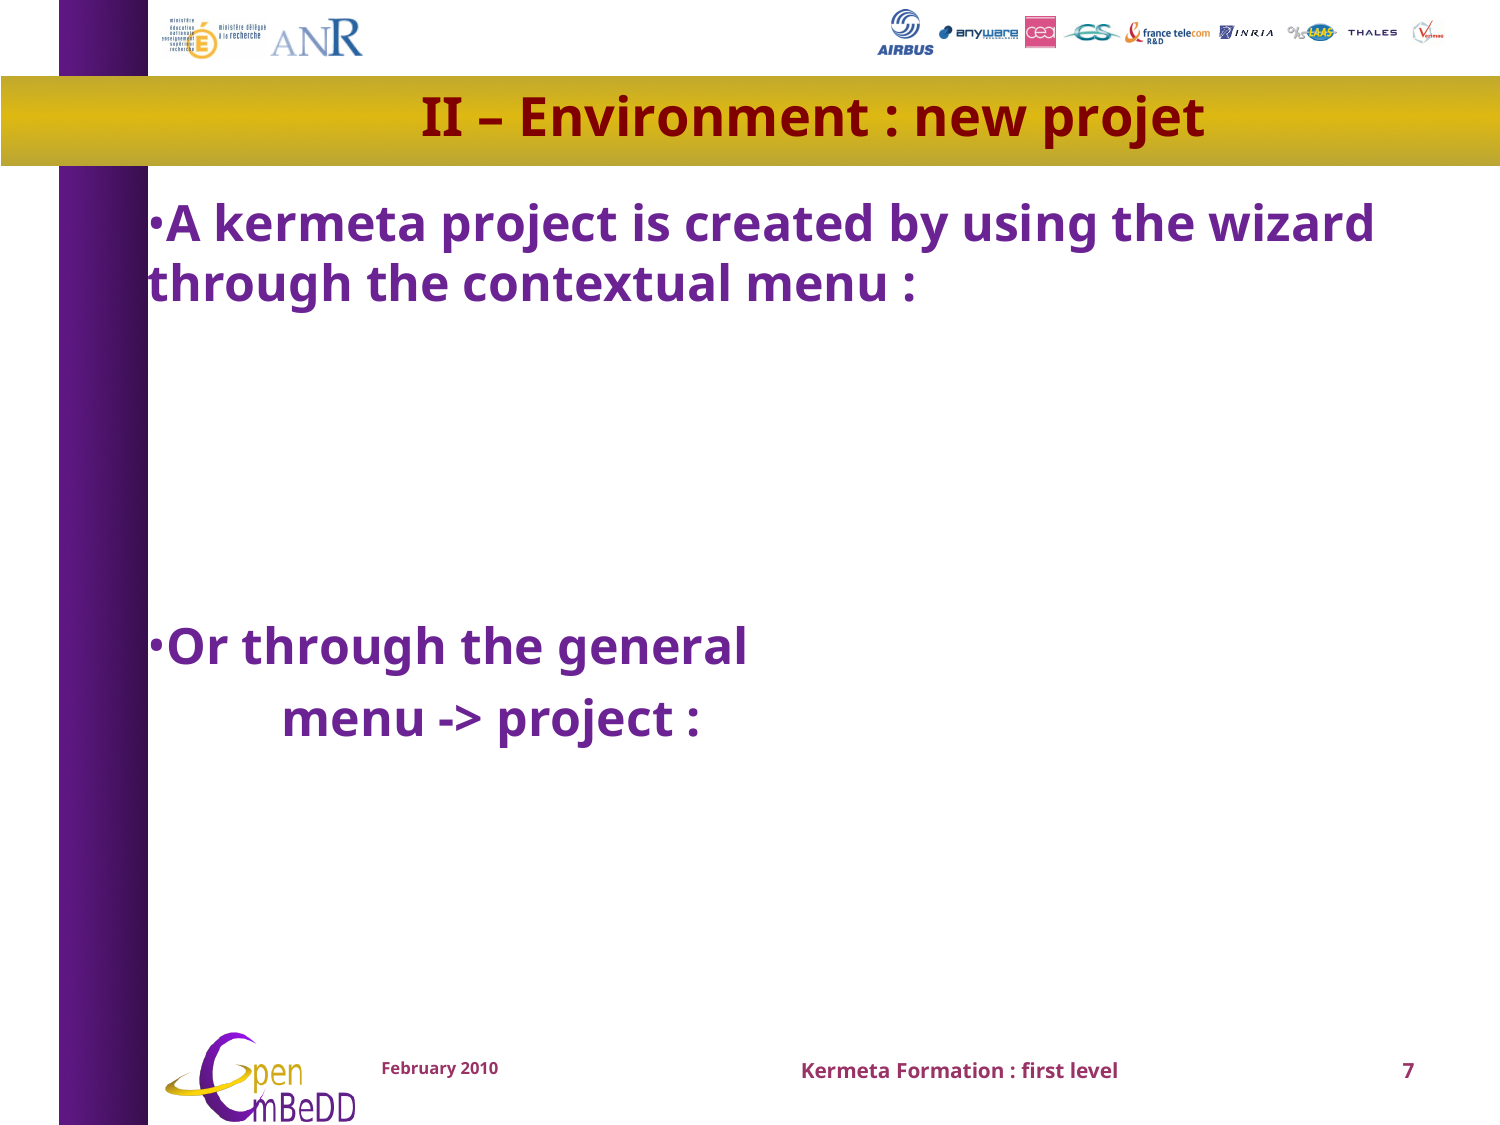

# II – Environment : new projet
A kermeta project is created by using the wizard through the contextual menu :
Or through the general
 menu -> project :
Kermeta Formation : first level
February 2010
6